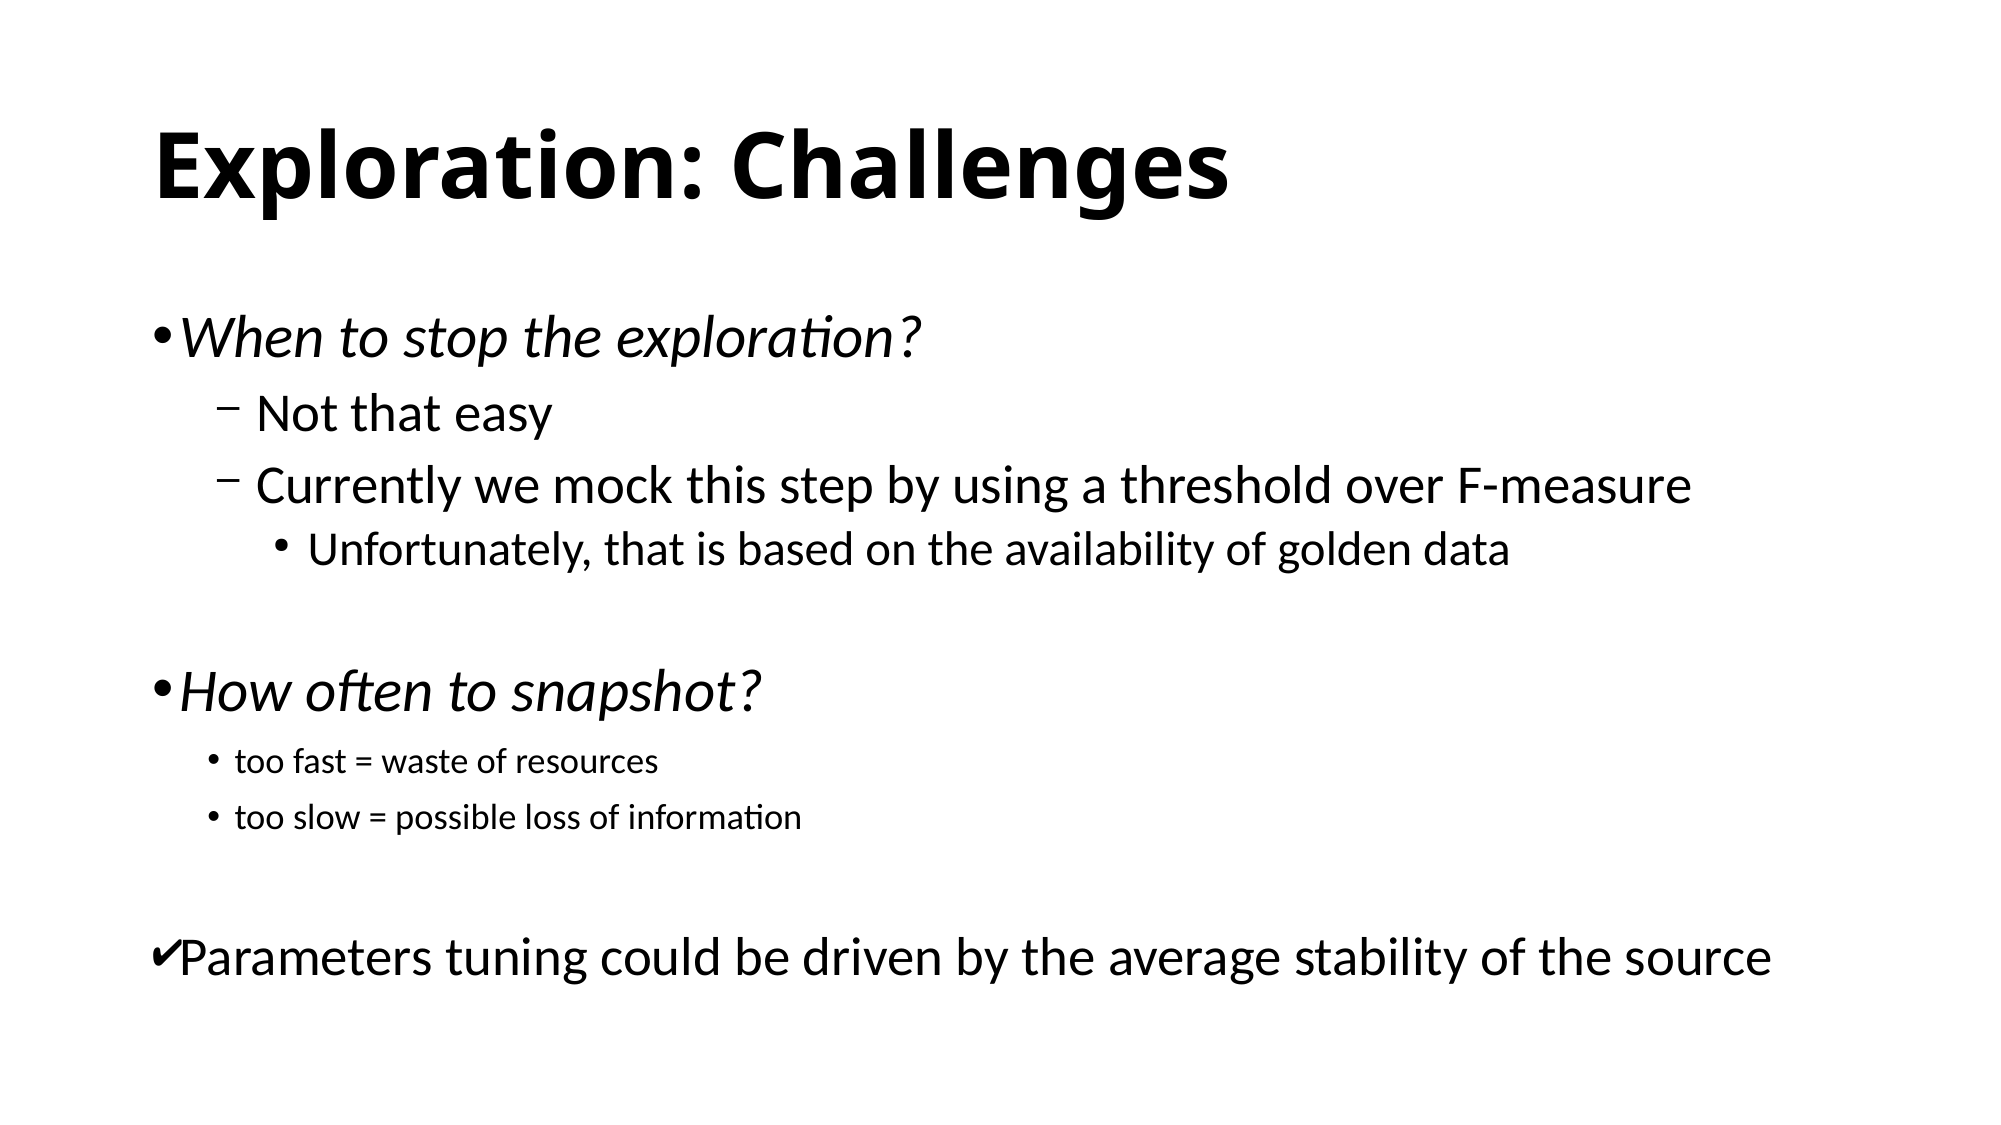

# Exploration: Challenges
When to stop the exploration?
Not that easy
Currently we mock this step by using a threshold over F-measure
Unfortunately, that is based on the availability of golden data
How often to snapshot?
too fast = waste of resources
too slow = possible loss of information
Parameters tuning could be driven by the average stability of the source